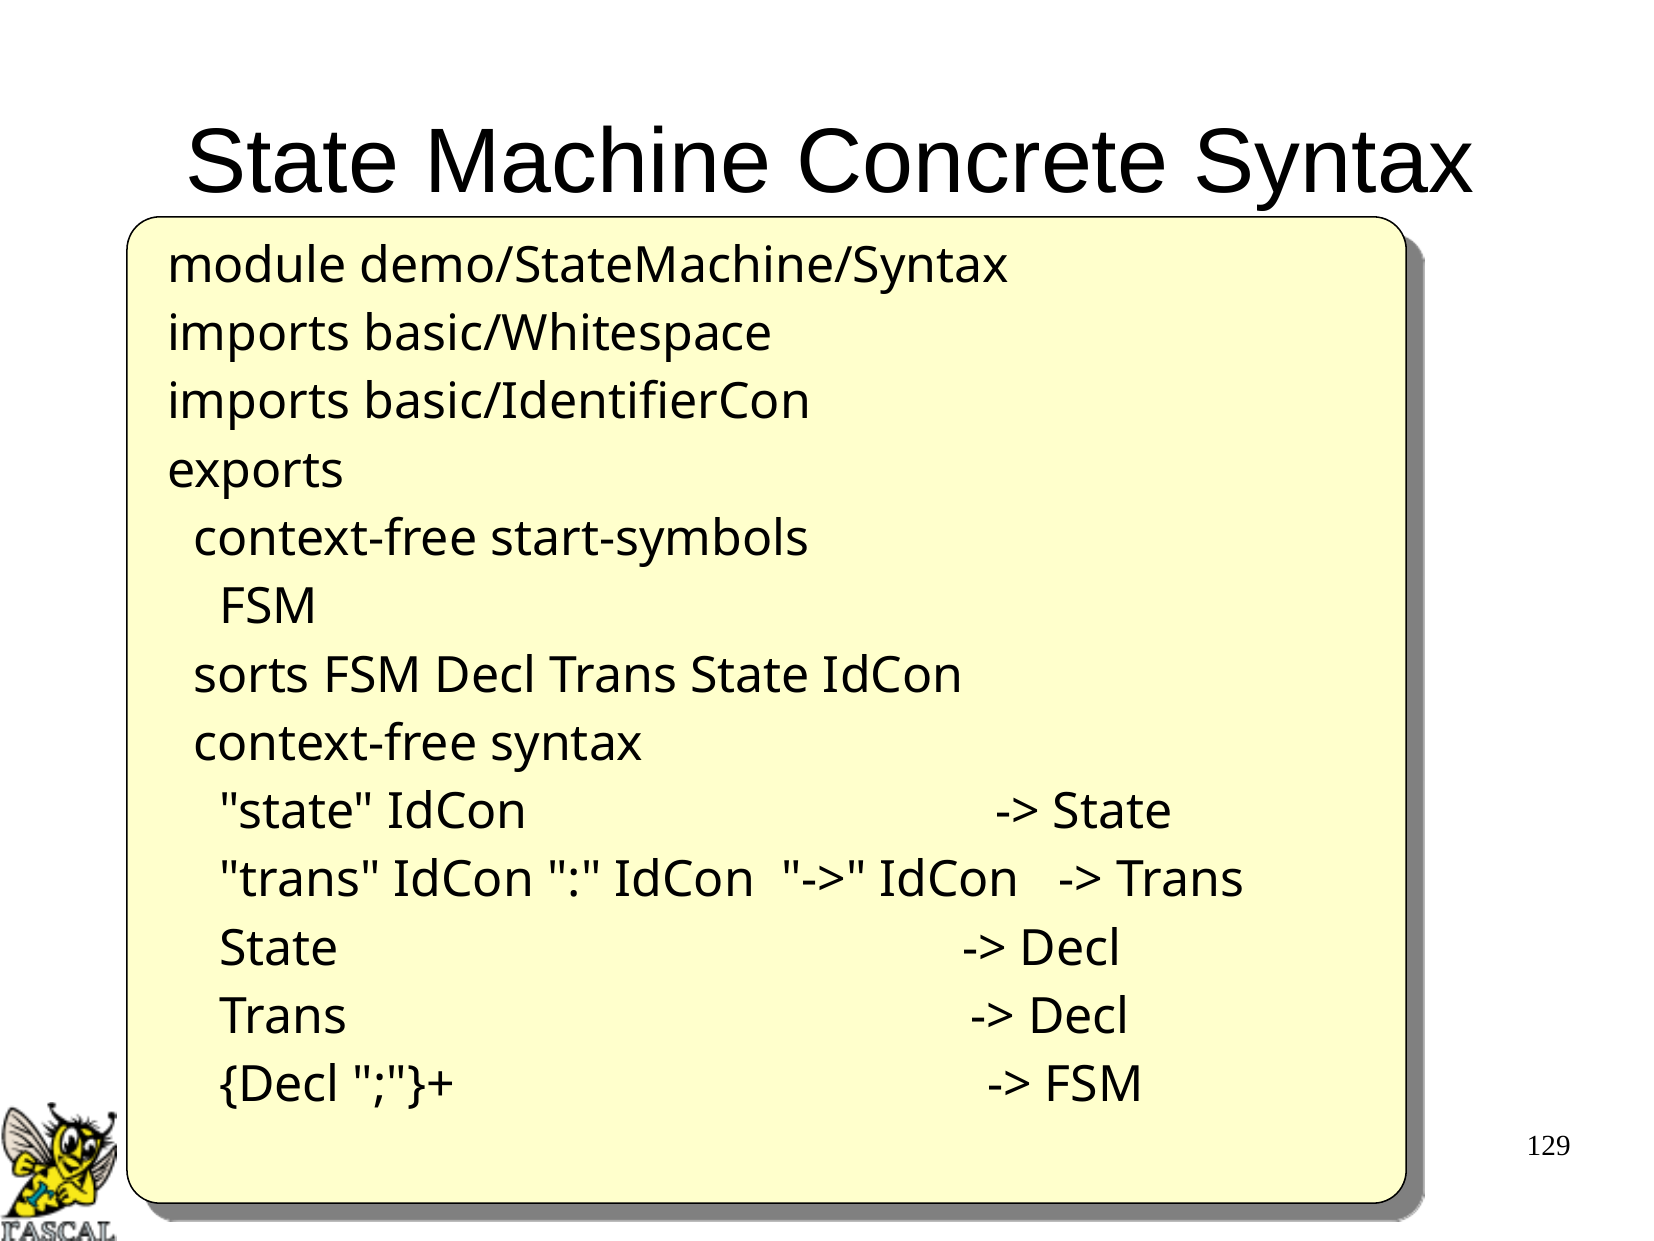

# State Machine Concrete Syntax
module demo/StateMachine/Syntax
imports basic/Whitespace
imports basic/IdentifierCon
exports
 context-free start-symbols
 FSM
 sorts FSM Decl Trans State IdCon
 context-free syntax
 "state" IdCon -> State
 "trans" IdCon ":" IdCon "->" IdCon -> Trans
 State -> Decl
 Trans -> Decl
 {Decl ";"}+ -> FSM
129